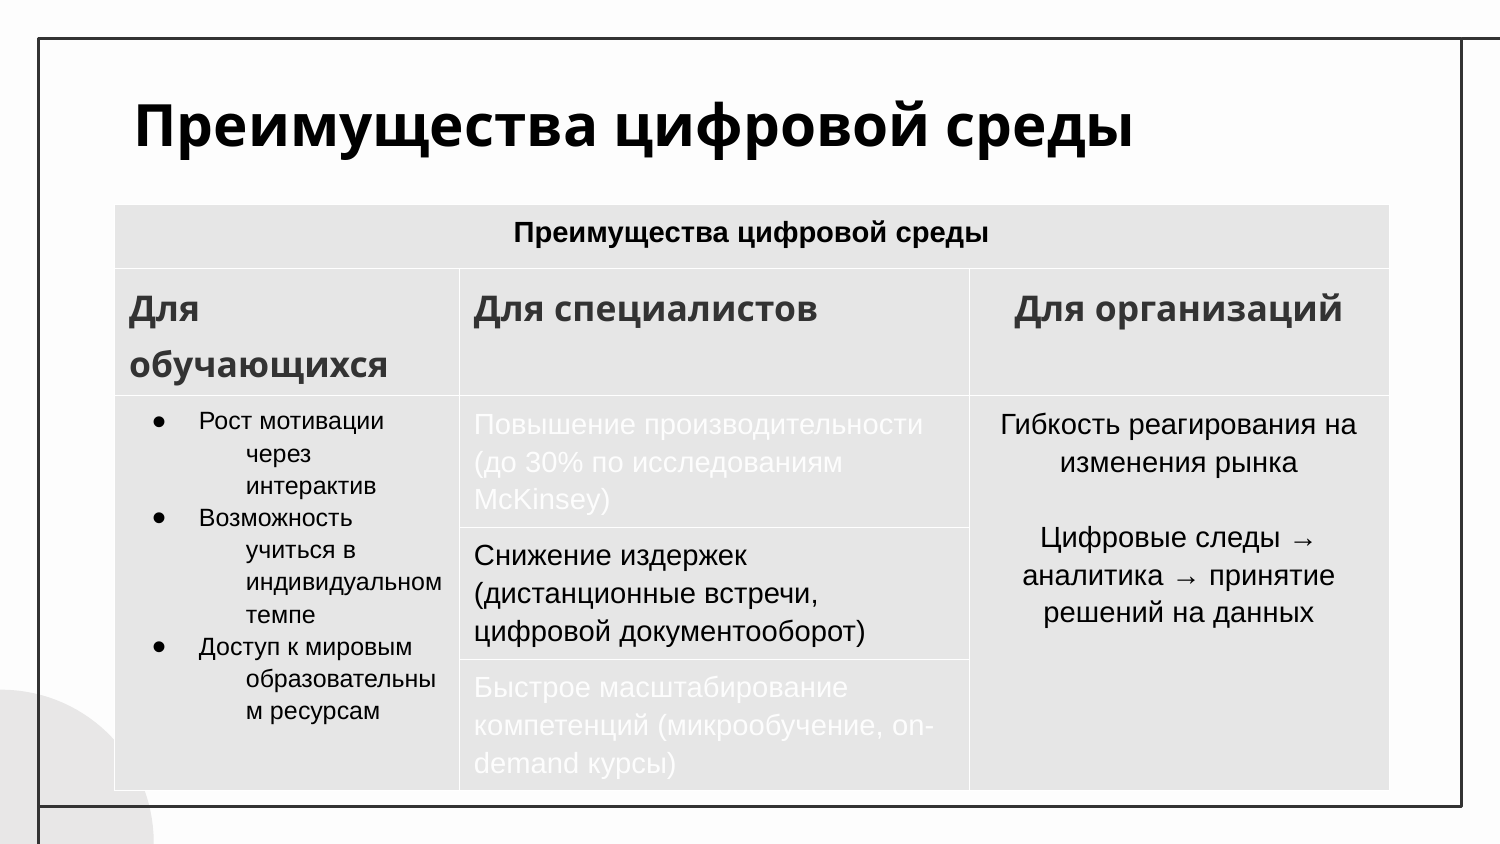

# Преимущества цифровой среды
| Преимущества цифровой среды | | |
| --- | --- | --- |
| Для обучающихся | Для специалистов | Для организаций |
| Рост мотивации через интерактив Возможность учиться в индивидуальном темпе Доступ к мировым образовательным ресурсам | Повышение производительности (до 30% по исследованиям McKinsey) | Гибкость реагирования на изменения рынка Цифровые следы → аналитика → принятие решений на данных |
| | Снижение издержек (дистанционные встречи, цифровой документооборот) | |
| | Быстрое масштабирование компетенций (микрообучение, on-demand курсы) | |